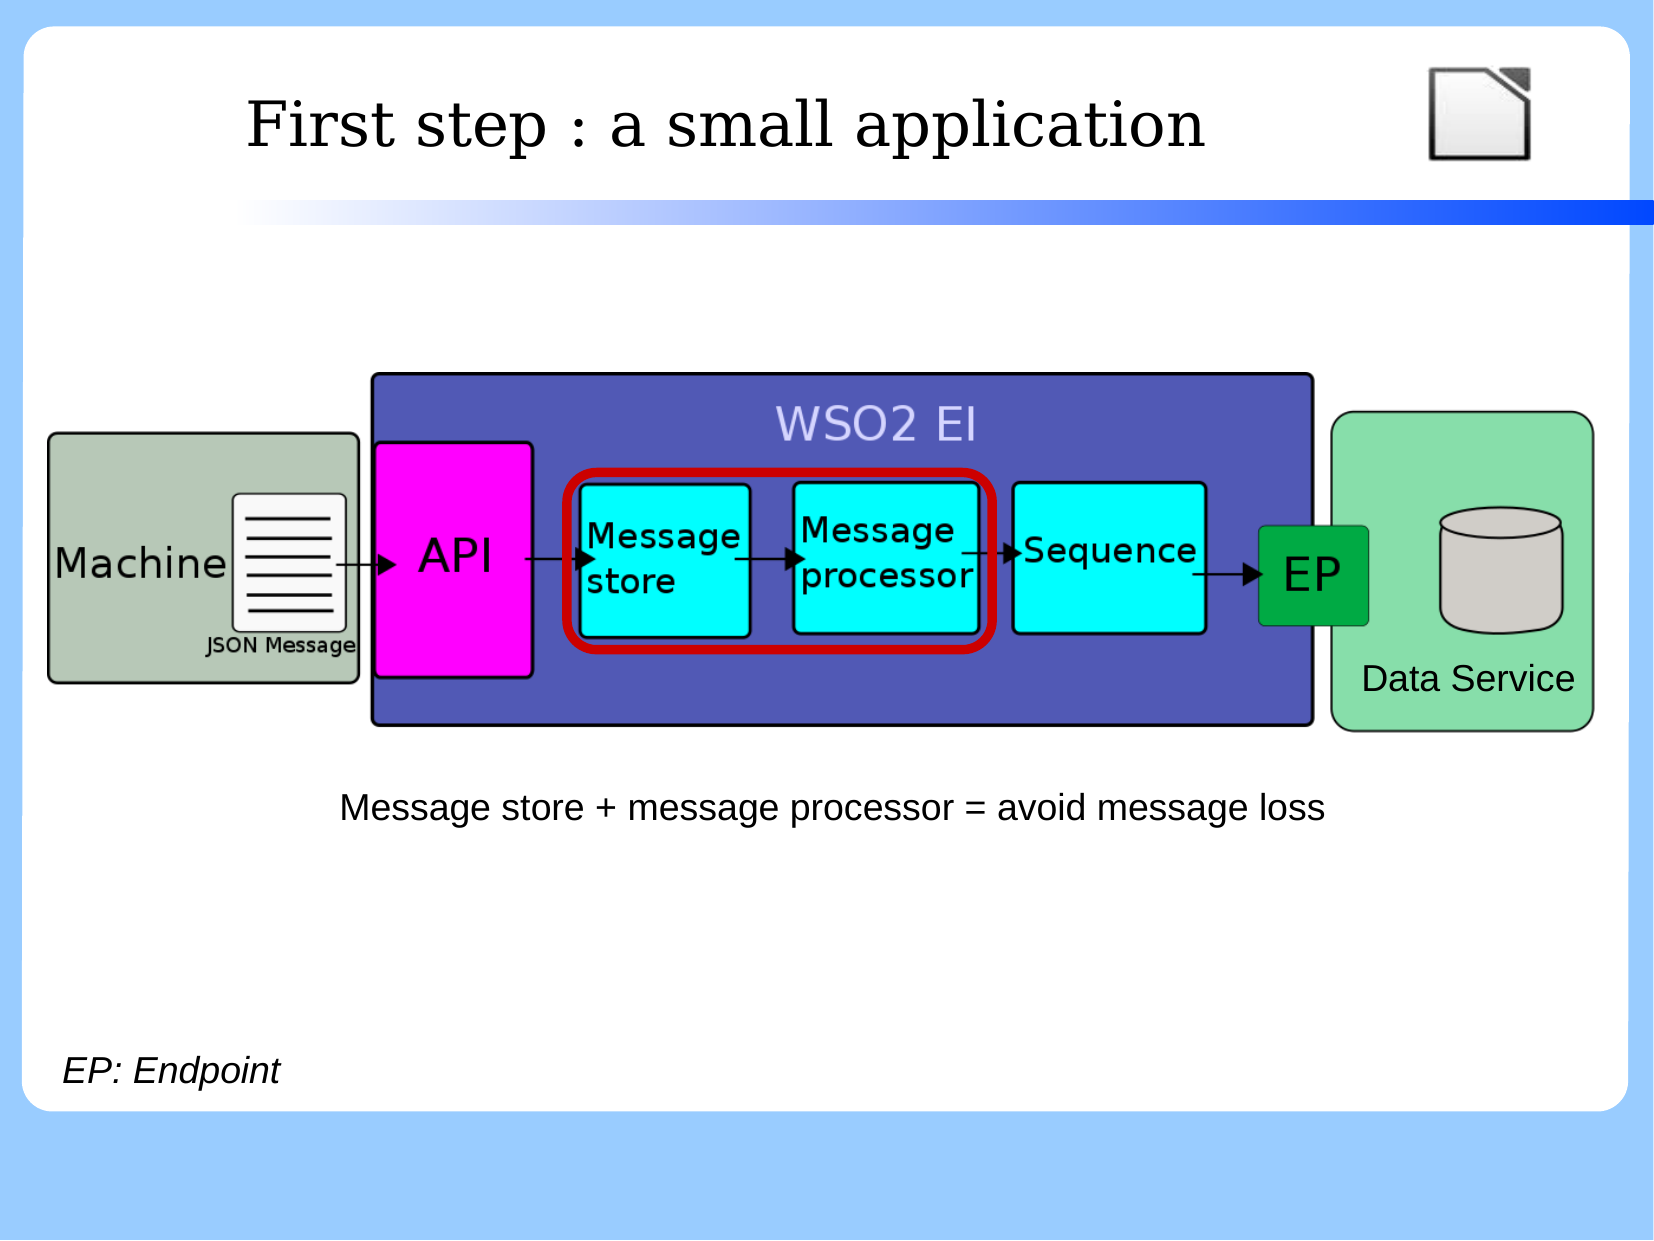

# First step : a small application
Data Service
Message store + message processor = avoid message loss
EP: Endpoint